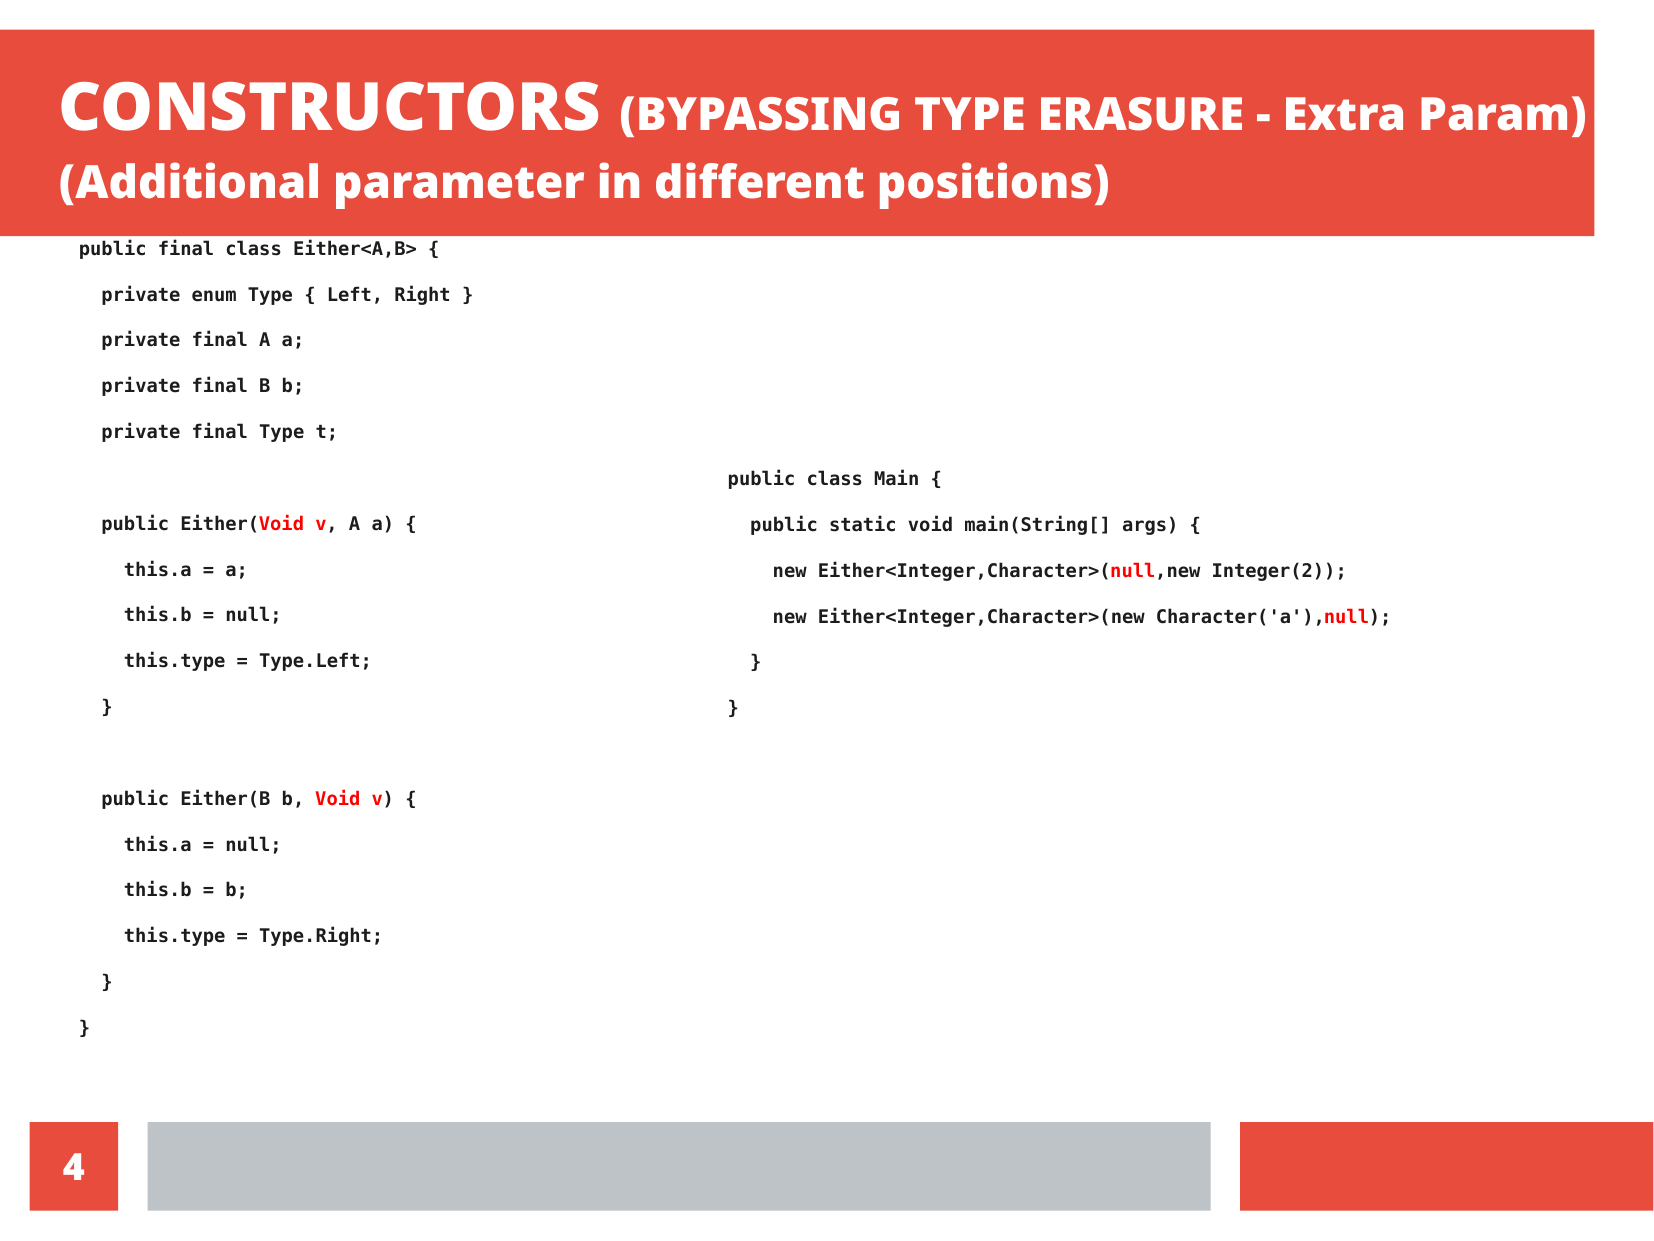

# CONSTRUCTORS (BYPASSING TYPE ERASURE - Extra Param) (Additional parameter in different positions)
public final class Either<A,B> {
 private enum Type { Left, Right }
 private final A a;
 private final B b;
 private final Type t;
 public Either(Void v, A a) {
 this.a = a;
 this.b = null;
 this.type = Type.Left;
 }
 public Either(B b, Void v) {
 this.a = null;
 this.b = b;
 this.type = Type.Right;
 }
}
public class Main {
 public static void main(String[] args) {
 new Either<Integer,Character>(null,new Integer(2));
 new Either<Integer,Character>(new Character('a'),null);
 }
}
4